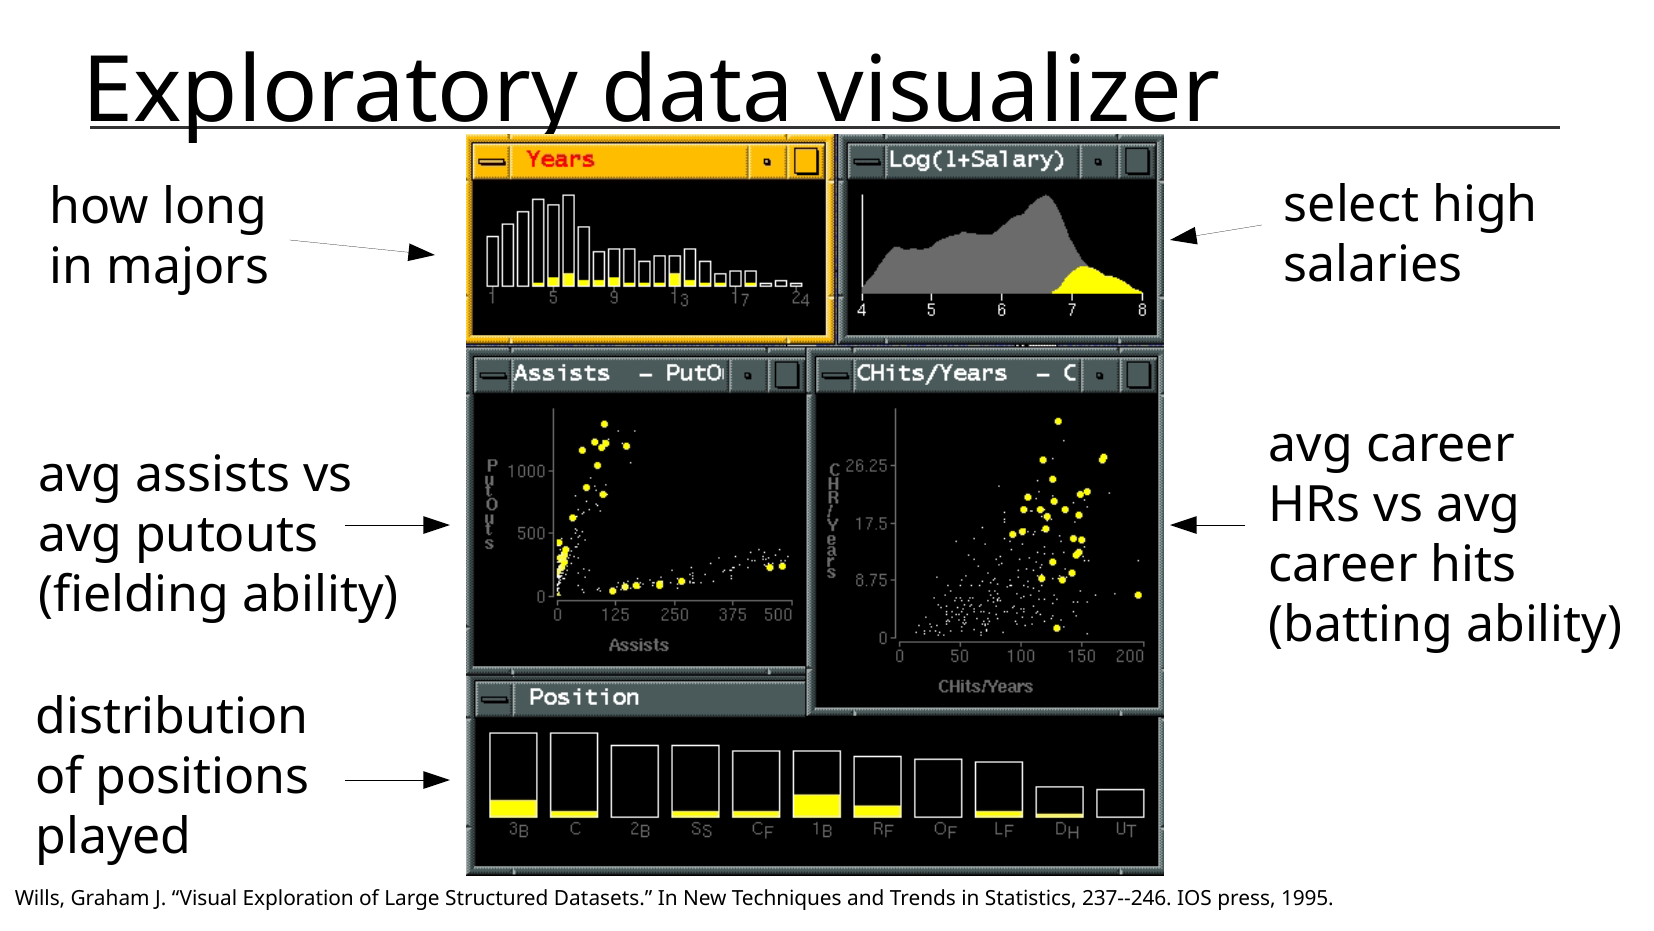

# Exploratory data visualizer
select high
salaries
how long
in majors
avg career
HRs vs avg
career hits
(batting ability)
avg assists vs
avg putouts
(fielding ability)
distribution
of positions
played
Wills, Graham J. “Visual Exploration of Large Structured Datasets.” In New Techniques and Trends in Statistics, 237--246. IOS press, 1995.